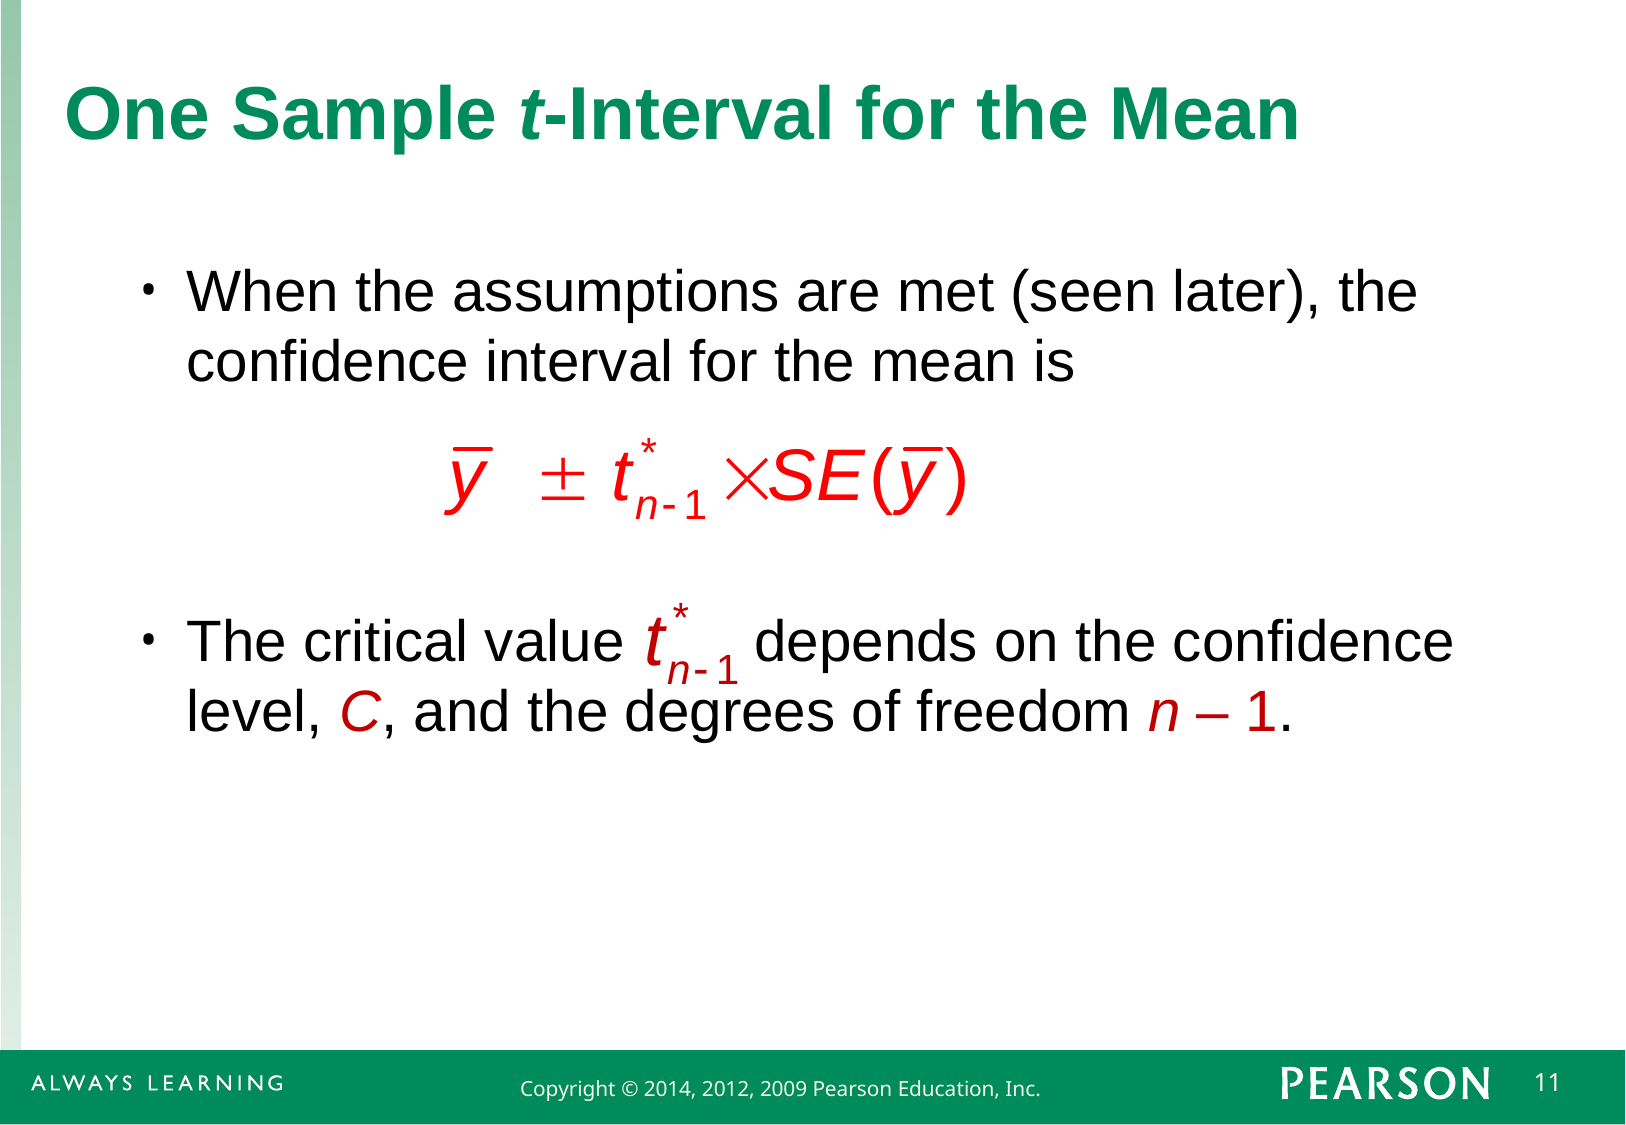

# One Sample t-Interval for the Mean
When the assumptions are met (seen later), the confidence interval for the mean is
The critical value depends on the confidence level, C, and the degrees of freedom n – 1.